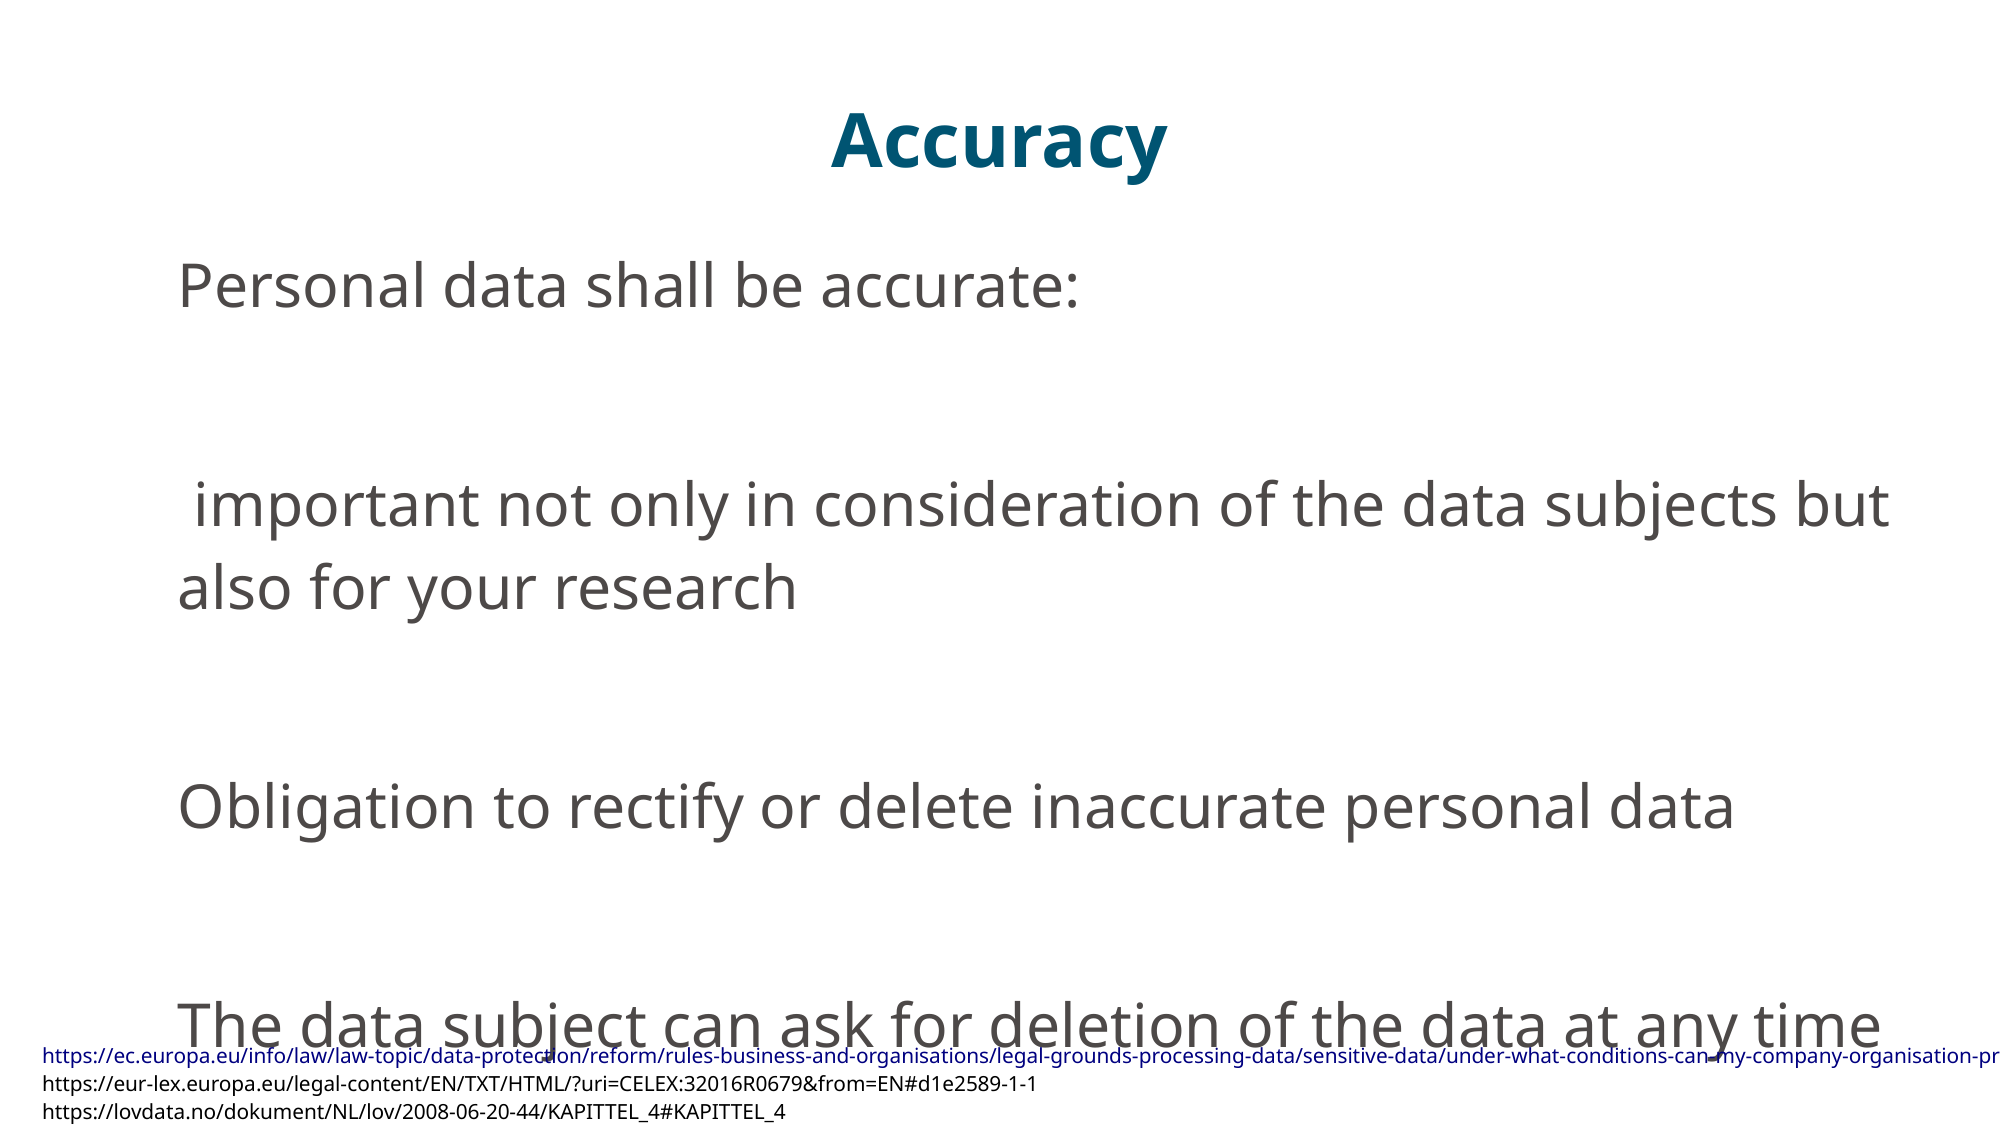

# Accuracy
Personal data shall be accurate:
 important not only in consideration of the data subjects but also for your research
Obligation to rectify or delete inaccurate personal data
The data subject can ask for deletion of the data at any time
https://ec.europa.eu/info/law/law-topic/data-protection/reform/rules-business-and-organisations/legal-grounds-processing-data/sensitive-data/under-what-conditions-can-my-company-organisation-process-sensitive-data_en
https://eur-lex.europa.eu/legal-content/EN/TXT/HTML/?uri=CELEX:32016R0679&from=EN#d1e2589-1-1
https://lovdata.no/dokument/NL/lov/2008-06-20-44/KAPITTEL_4#KAPITTEL_4